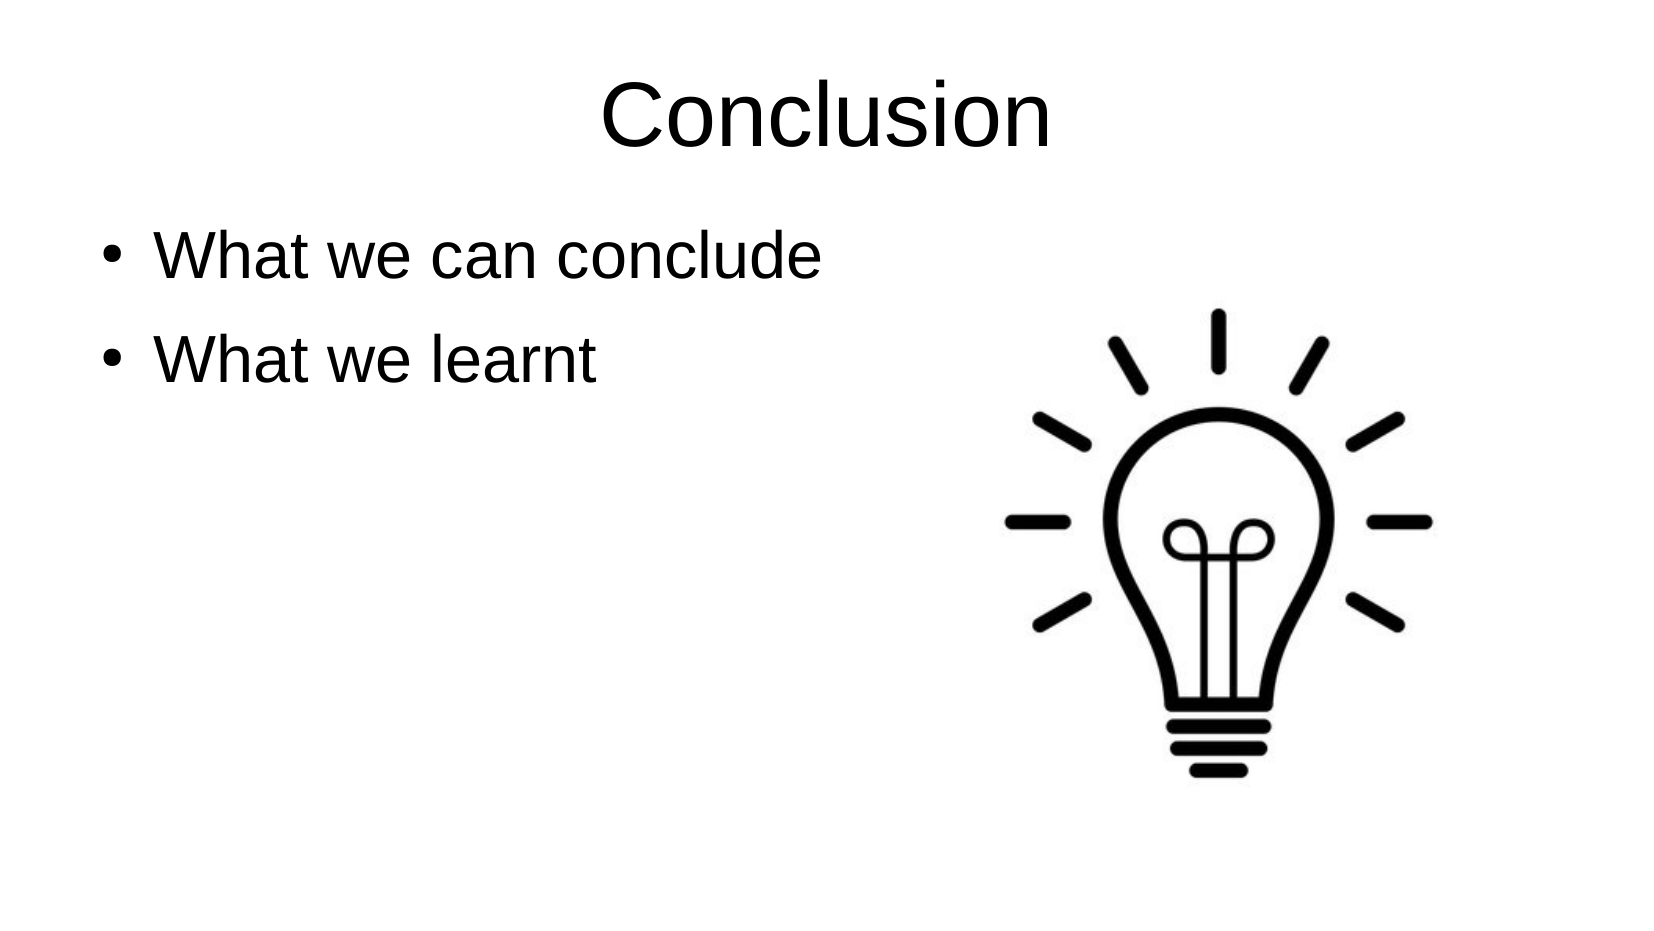

# Conclusion
What we can conclude
What we learnt